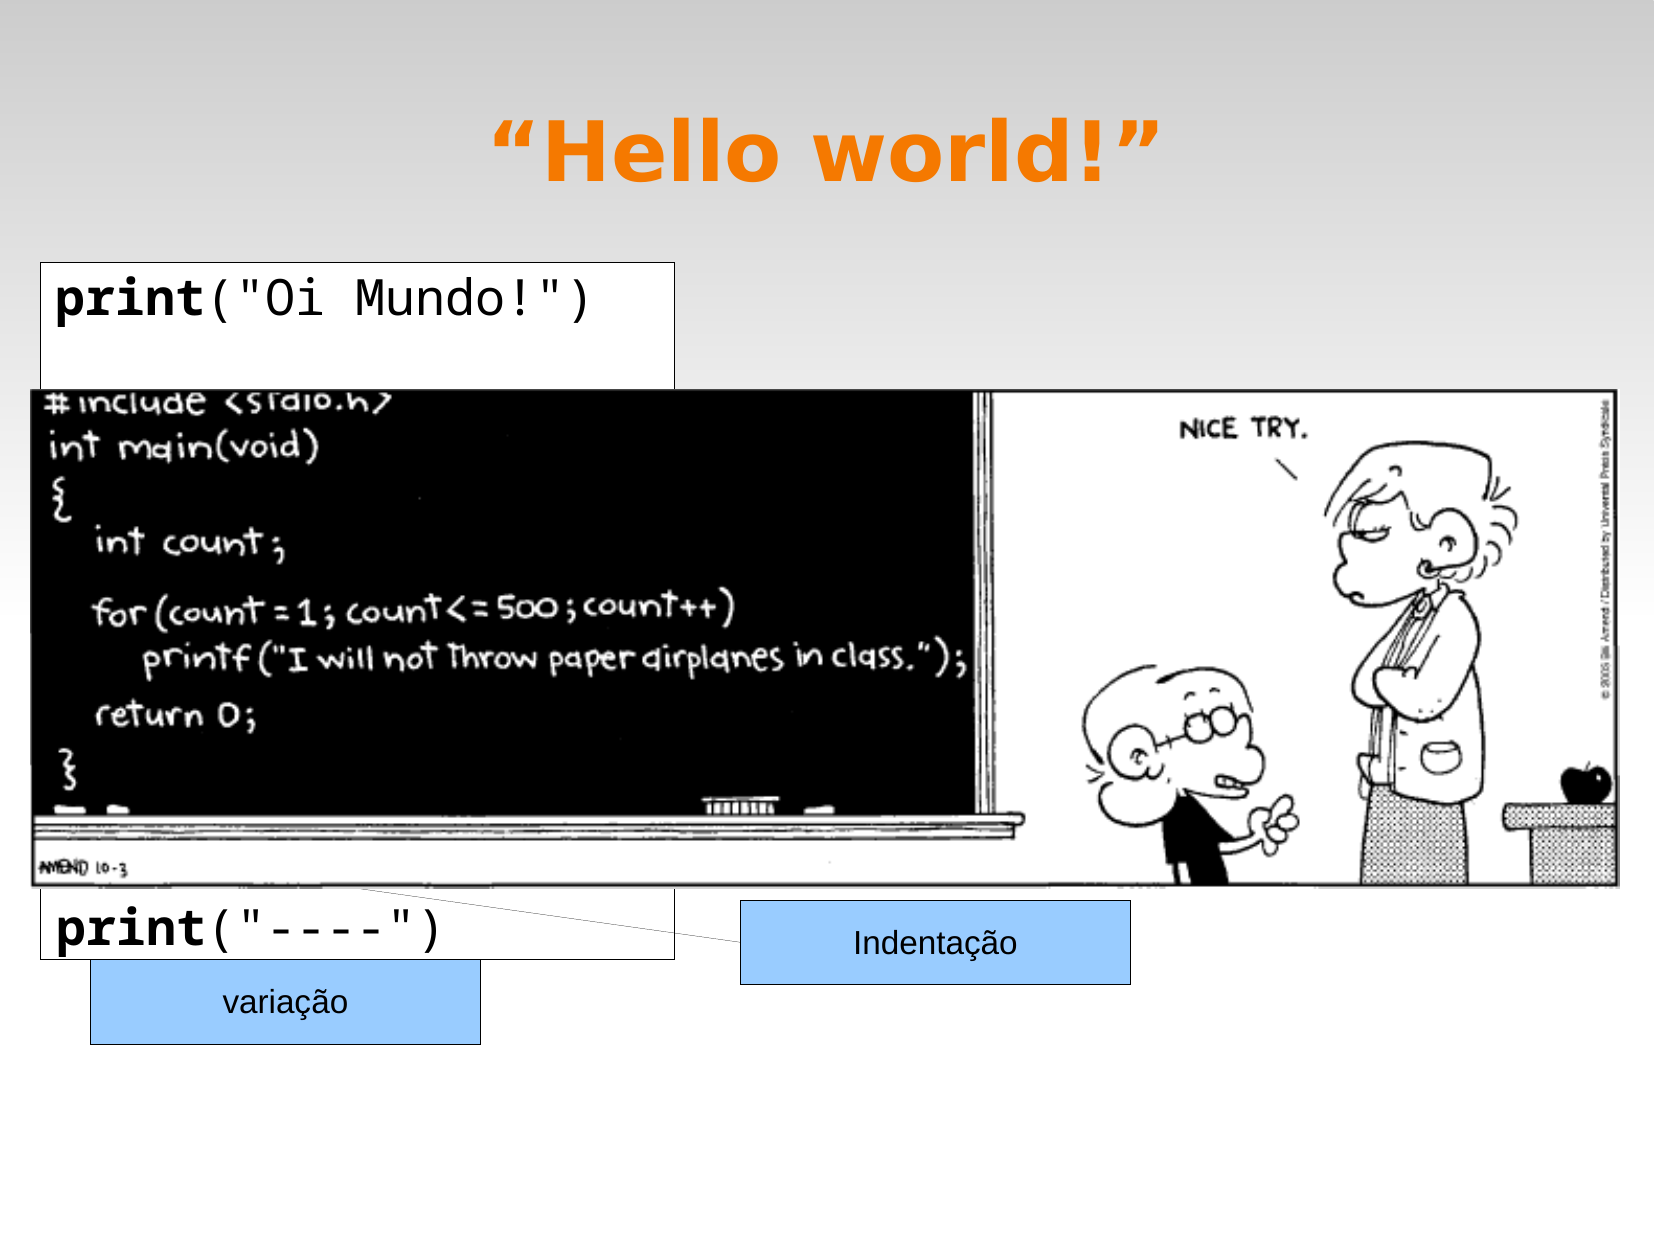

# “Hello world!”
print("Oi Mundo!")
frase = raw_input()
print("----")
print(frase)
frase = raw_input()
print("----")
for i in range(1,5):
 print(i, frase)
print("----")
Palavras em negrito?
Indentação
variação